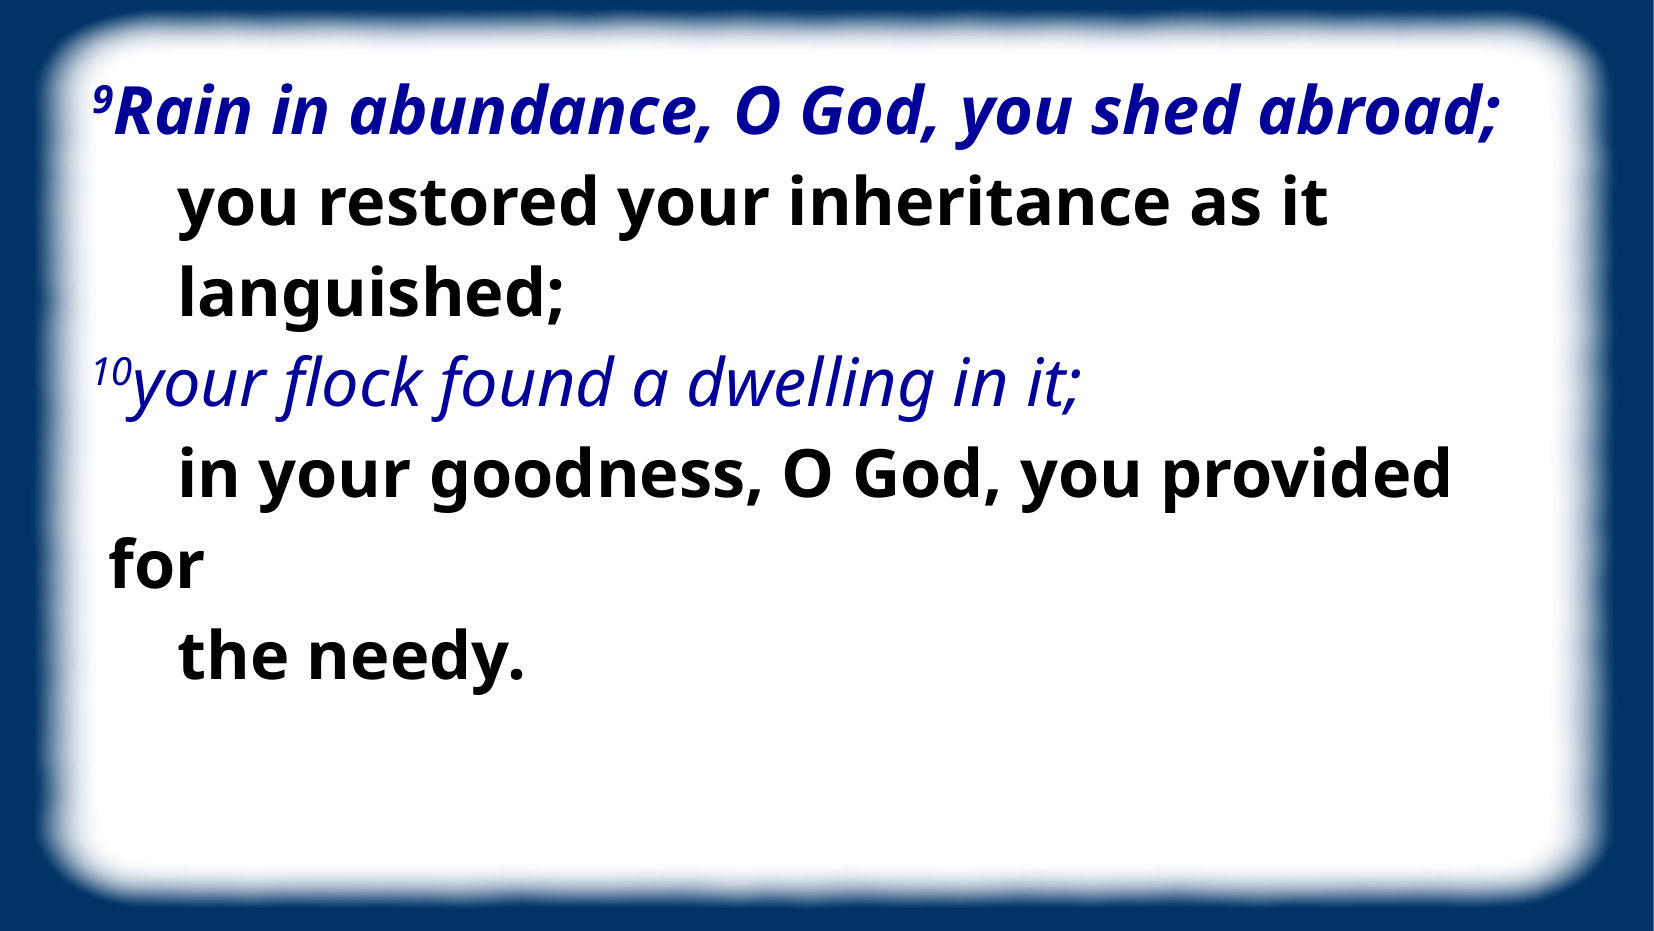

9Rain in abundance, O God, you shed abroad;
 you restored your inheritance as it
 languished;
10your flock found a dwelling in it;
 in your goodness, O God, you provided for
 the needy.